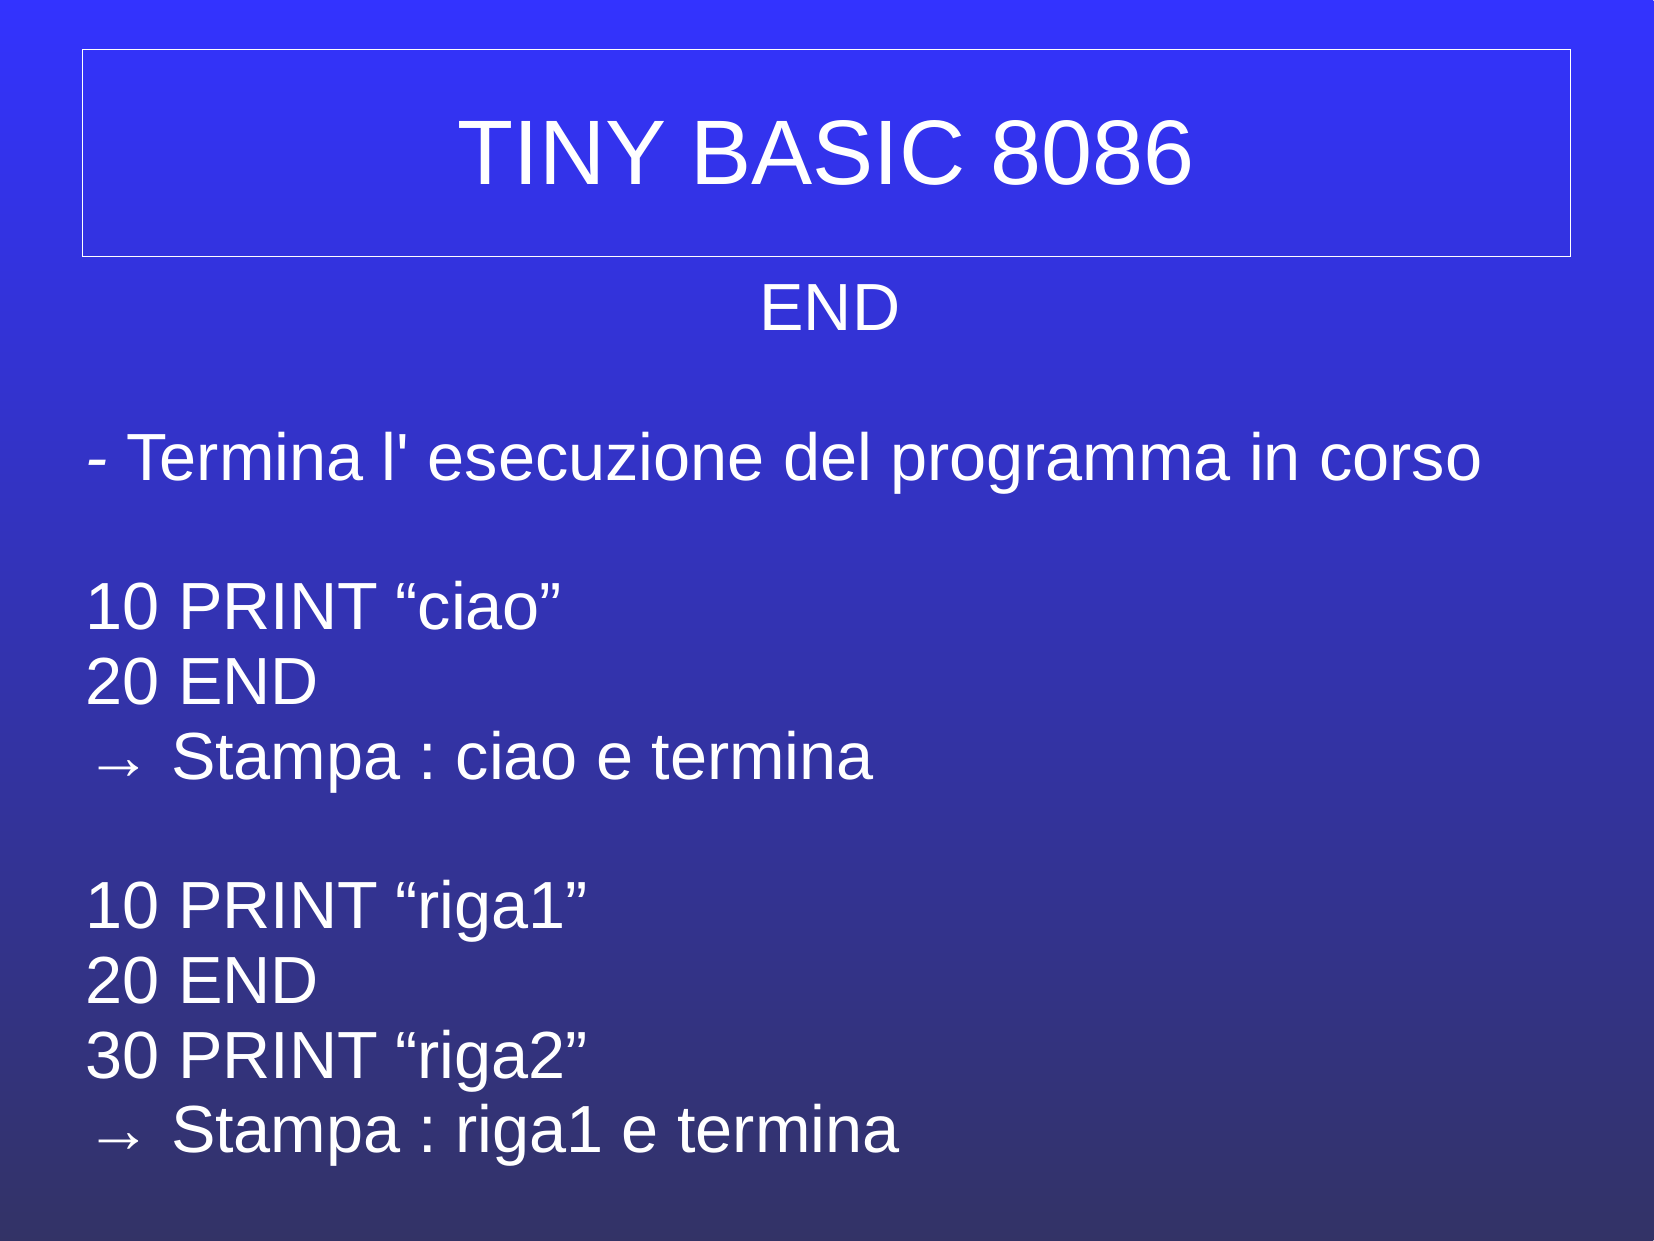

# TINY BASIC 8086
END
- Termina l' esecuzione del programma in corso
10 PRINT “ciao”
20 END
→ Stampa : ciao e termina
10 PRINT “riga1”
20 END
30 PRINT “riga2”
→ Stampa : riga1 e termina